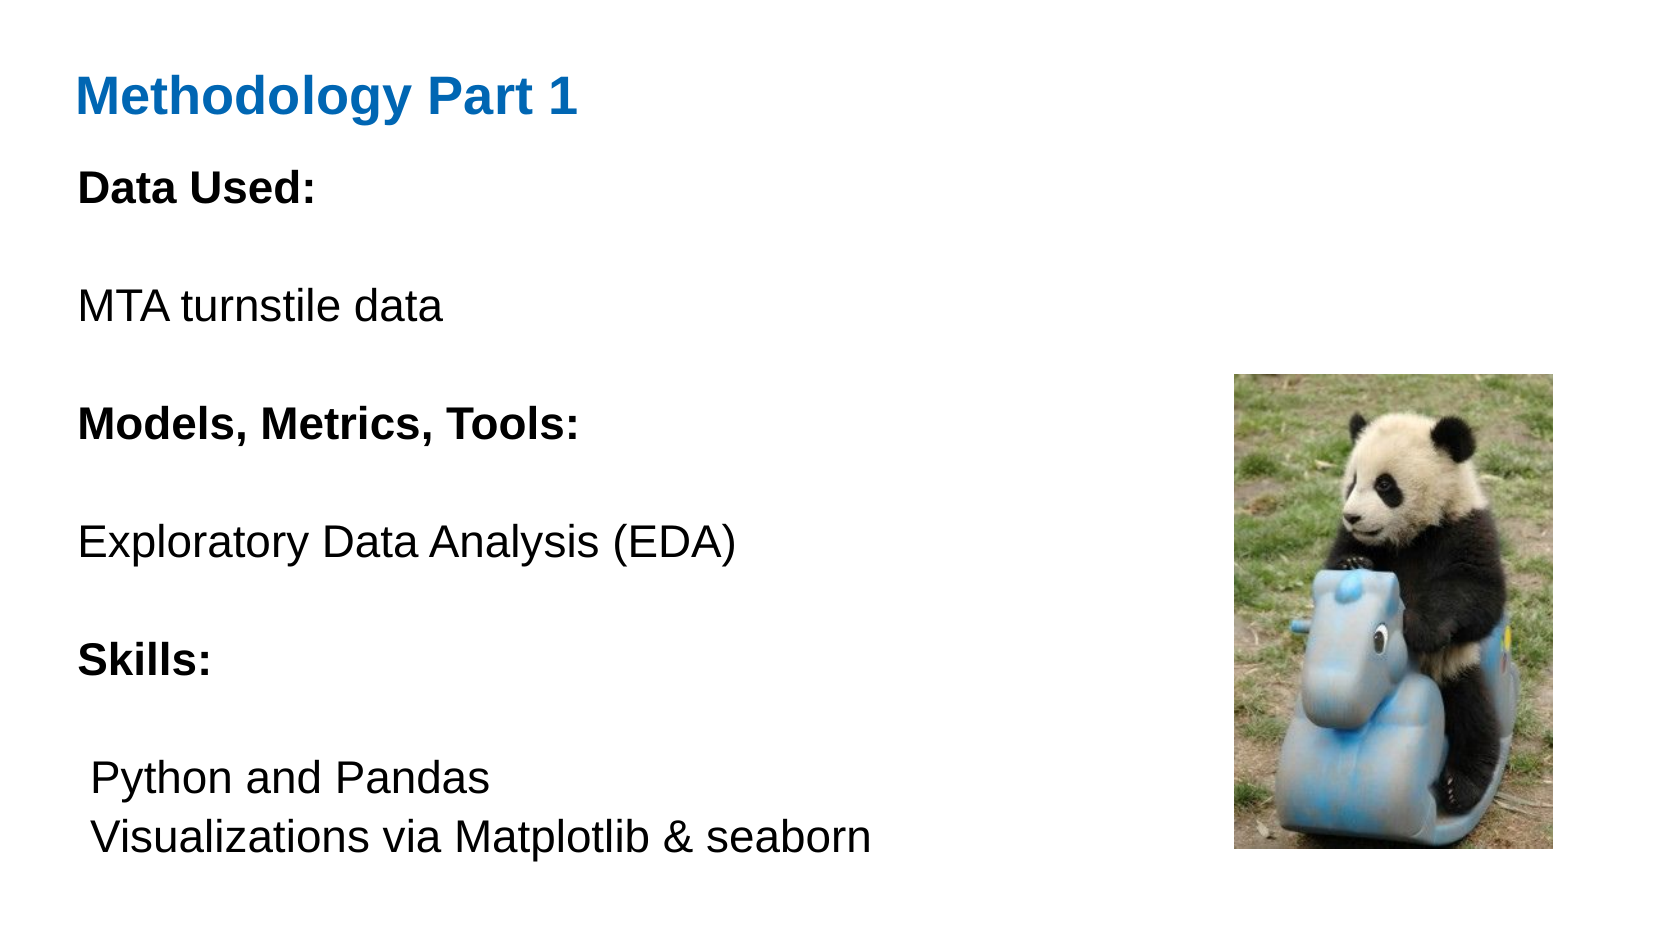

# Methodology Part 1
Data Used:
MTA turnstile data
Models, Metrics, Tools:
Exploratory Data Analysis (EDA)
Skills:
 Python and Pandas
 Visualizations via Matplotlib & seaborn